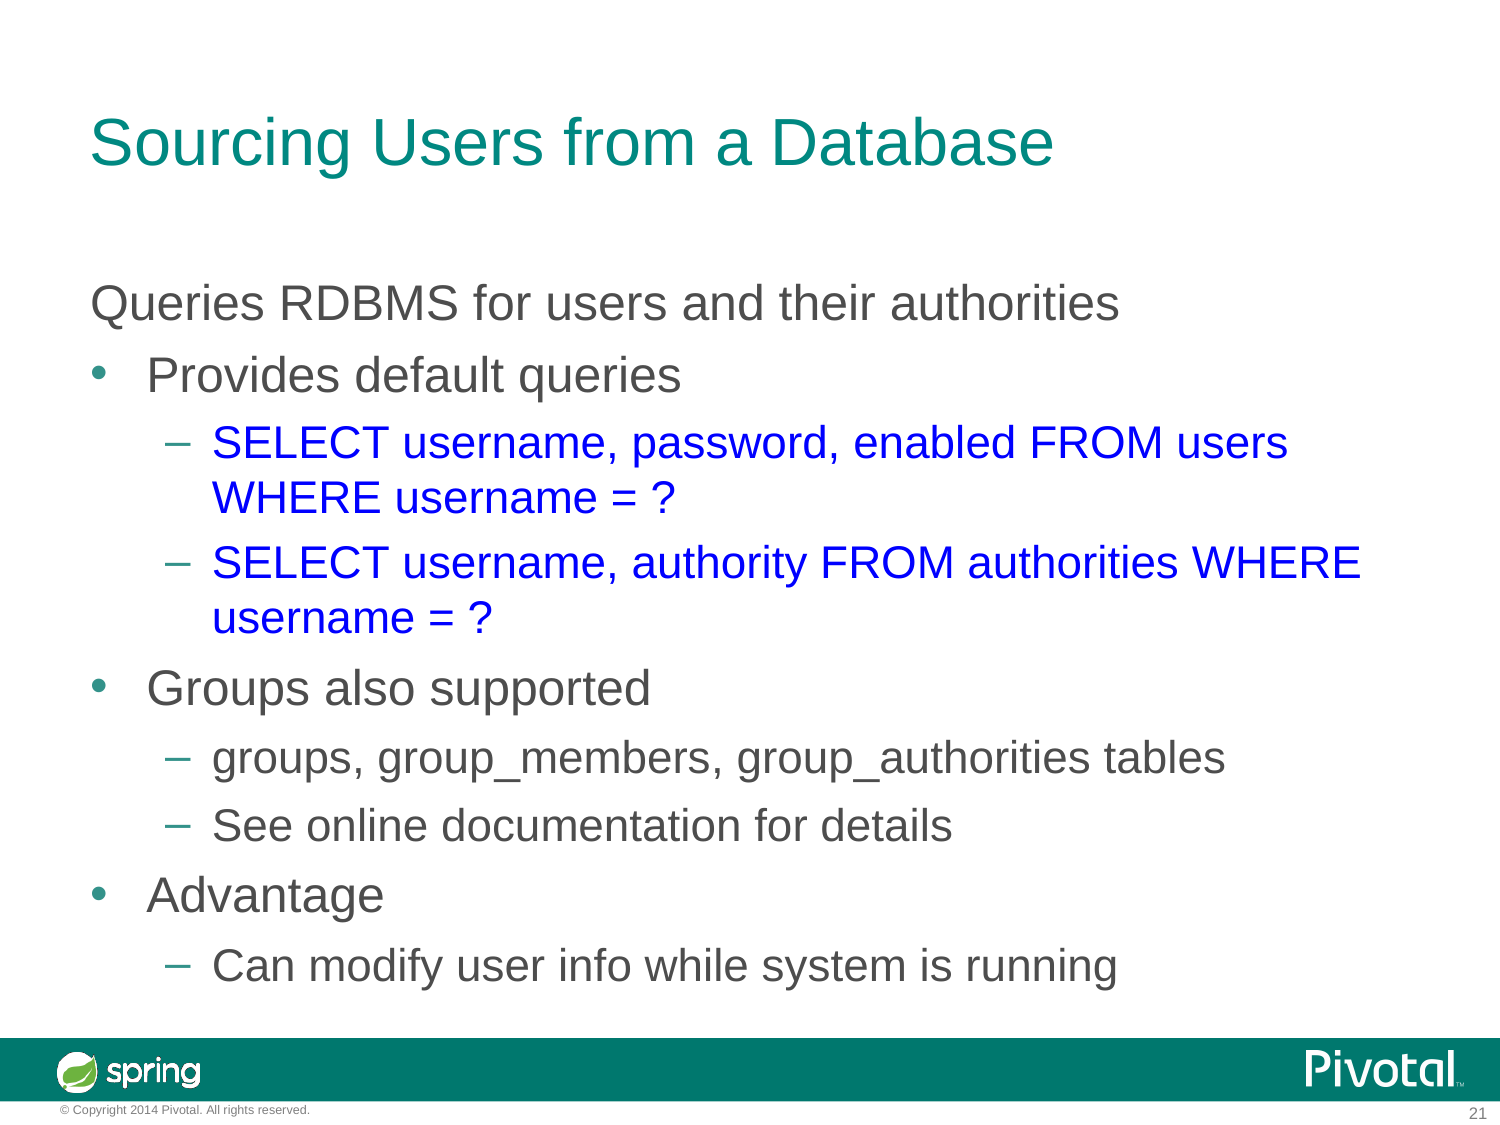

# Sourcing Users from a Database
Queries RDBMS for users and their authorities
Provides default queries
SELECT username, password, enabled FROM users WHERE username = ?
SELECT username, authority FROM authorities WHERE username = ?
Groups also supported
groups, group_members, group_authorities tables
See online documentation for details
Advantage
Can modify user info while system is running